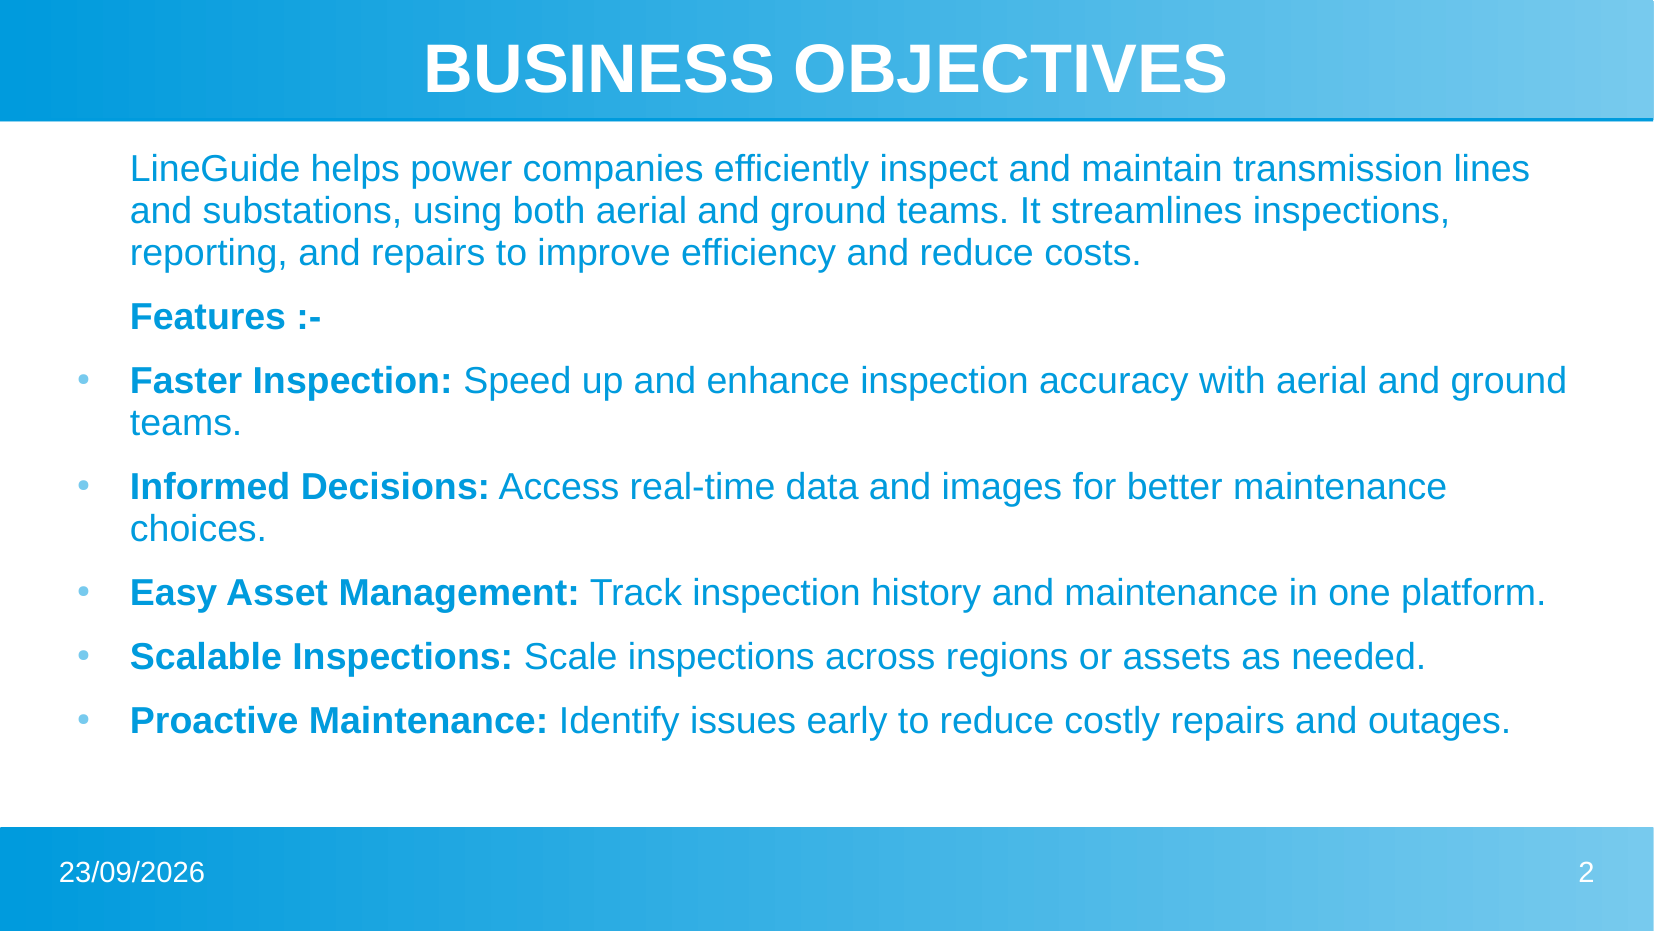

# BUSINESS OBJECTIVES
LineGuide helps power companies efficiently inspect and maintain transmission lines and substations, using both aerial and ground teams. It streamlines inspections, reporting, and repairs to improve efficiency and reduce costs.
Features :-
Faster Inspection: Speed up and enhance inspection accuracy with aerial and ground teams.
Informed Decisions: Access real-time data and images for better maintenance choices.
Easy Asset Management: Track inspection history and maintenance in one platform.
Scalable Inspections: Scale inspections across regions or assets as needed.
Proactive Maintenance: Identify issues early to reduce costly repairs and outages.
2